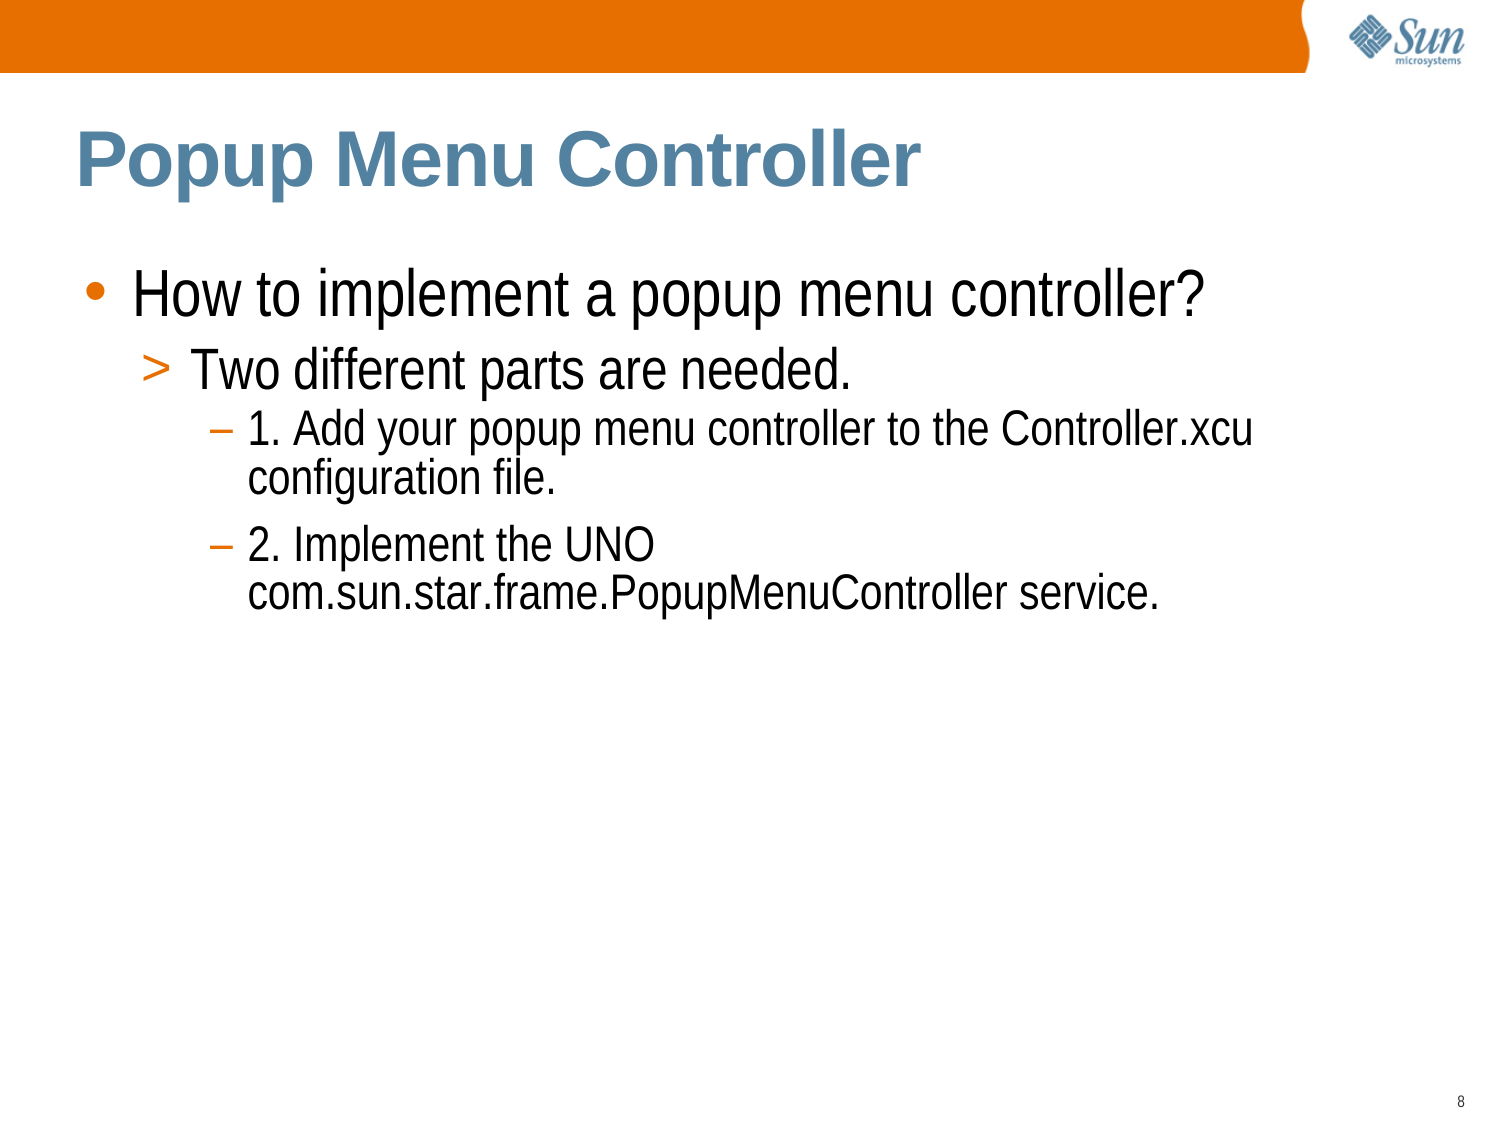

# Popup Menu Controller
How to implement a popup menu controller?
Two different parts are needed.
1. Add your popup menu controller to the Controller.xcu configuration file.
2. Implement the UNO com.sun.star.frame.PopupMenuController service.